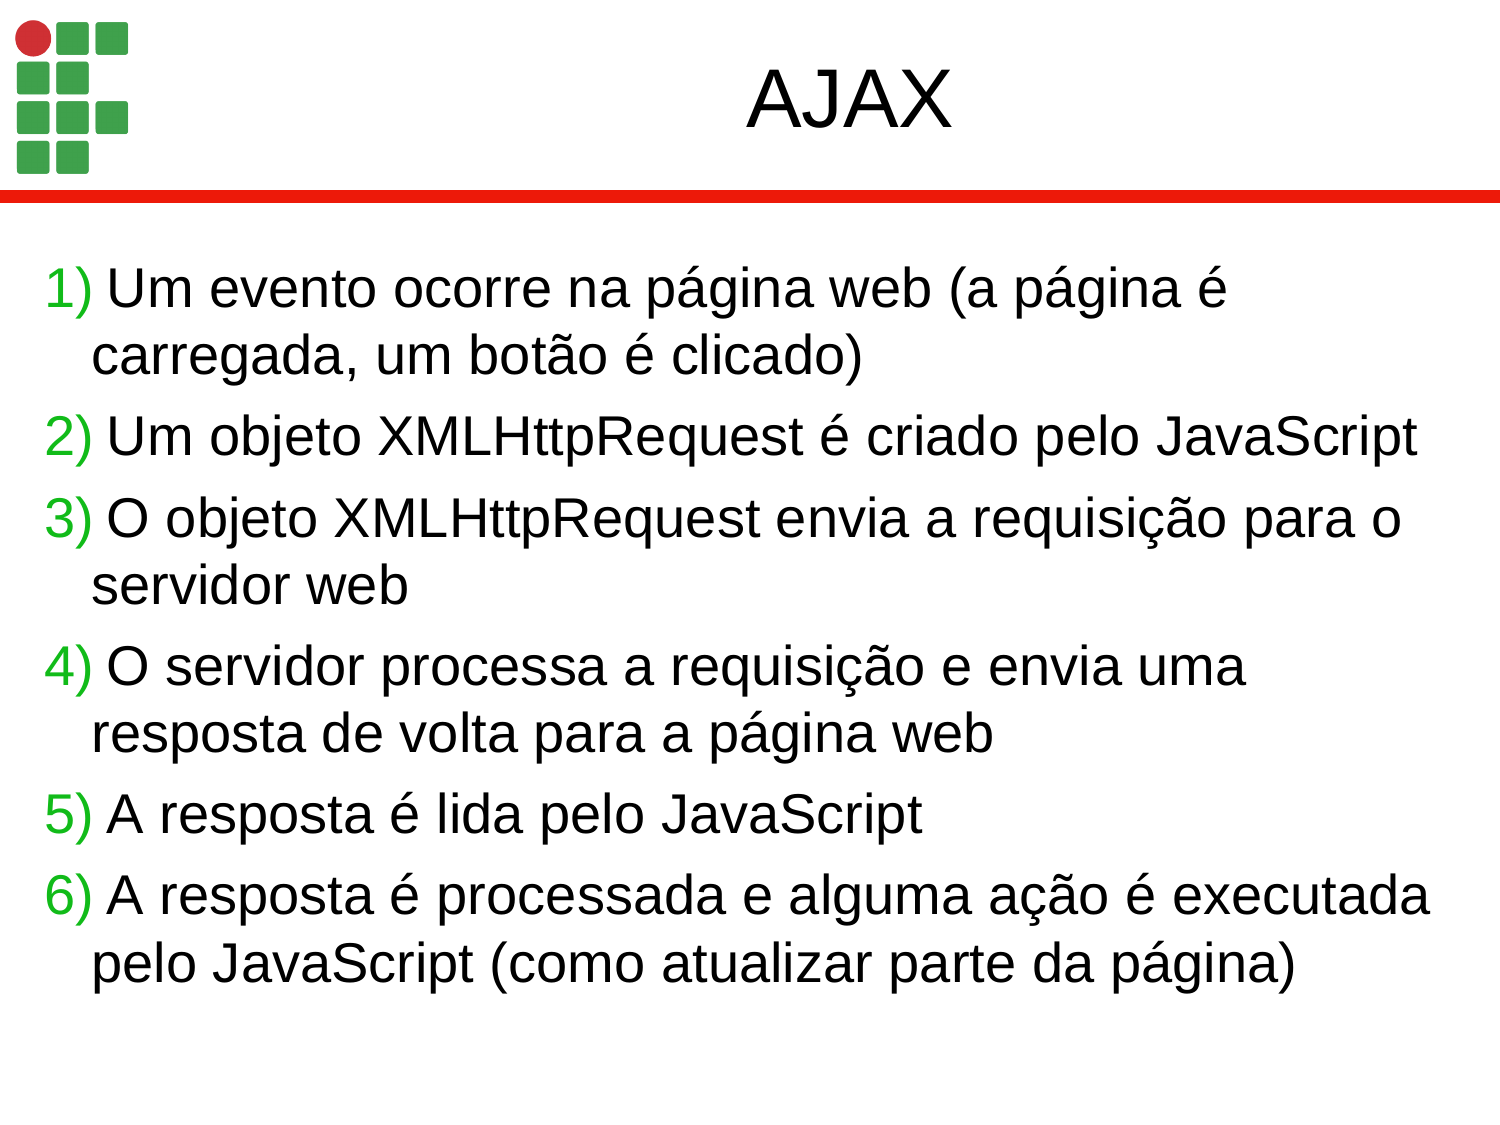

# AJAX
 Um evento ocorre na página web (a página é carregada, um botão é clicado)
 Um objeto XMLHttpRequest é criado pelo JavaScript
 O objeto XMLHttpRequest envia a requisição para o servidor web
 O servidor processa a requisição e envia uma resposta de volta para a página web
 A resposta é lida pelo JavaScript
 A resposta é processada e alguma ação é executada pelo JavaScript (como atualizar parte da página)